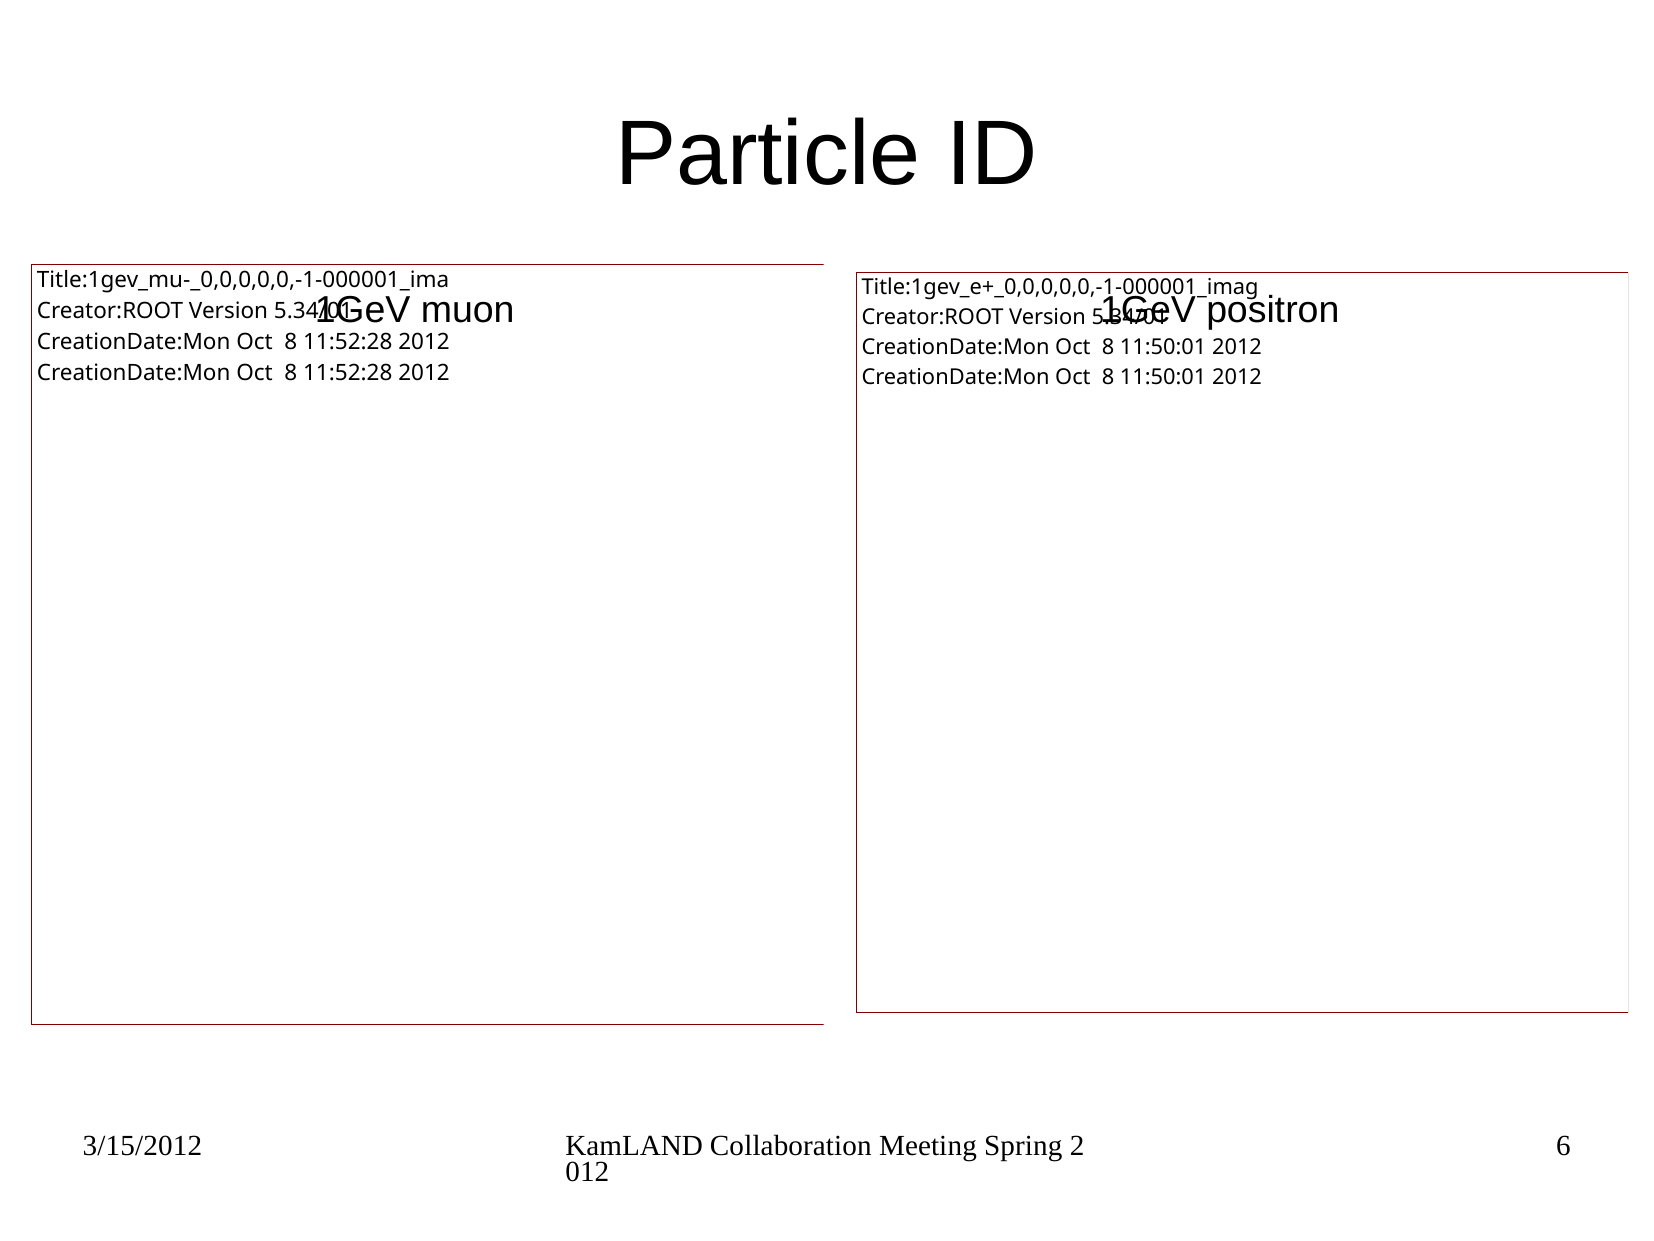

# Particle ID
1GeV muon
1GeV positron
3/15/2012
KamLAND Collaboration Meeting Spring 2012
6